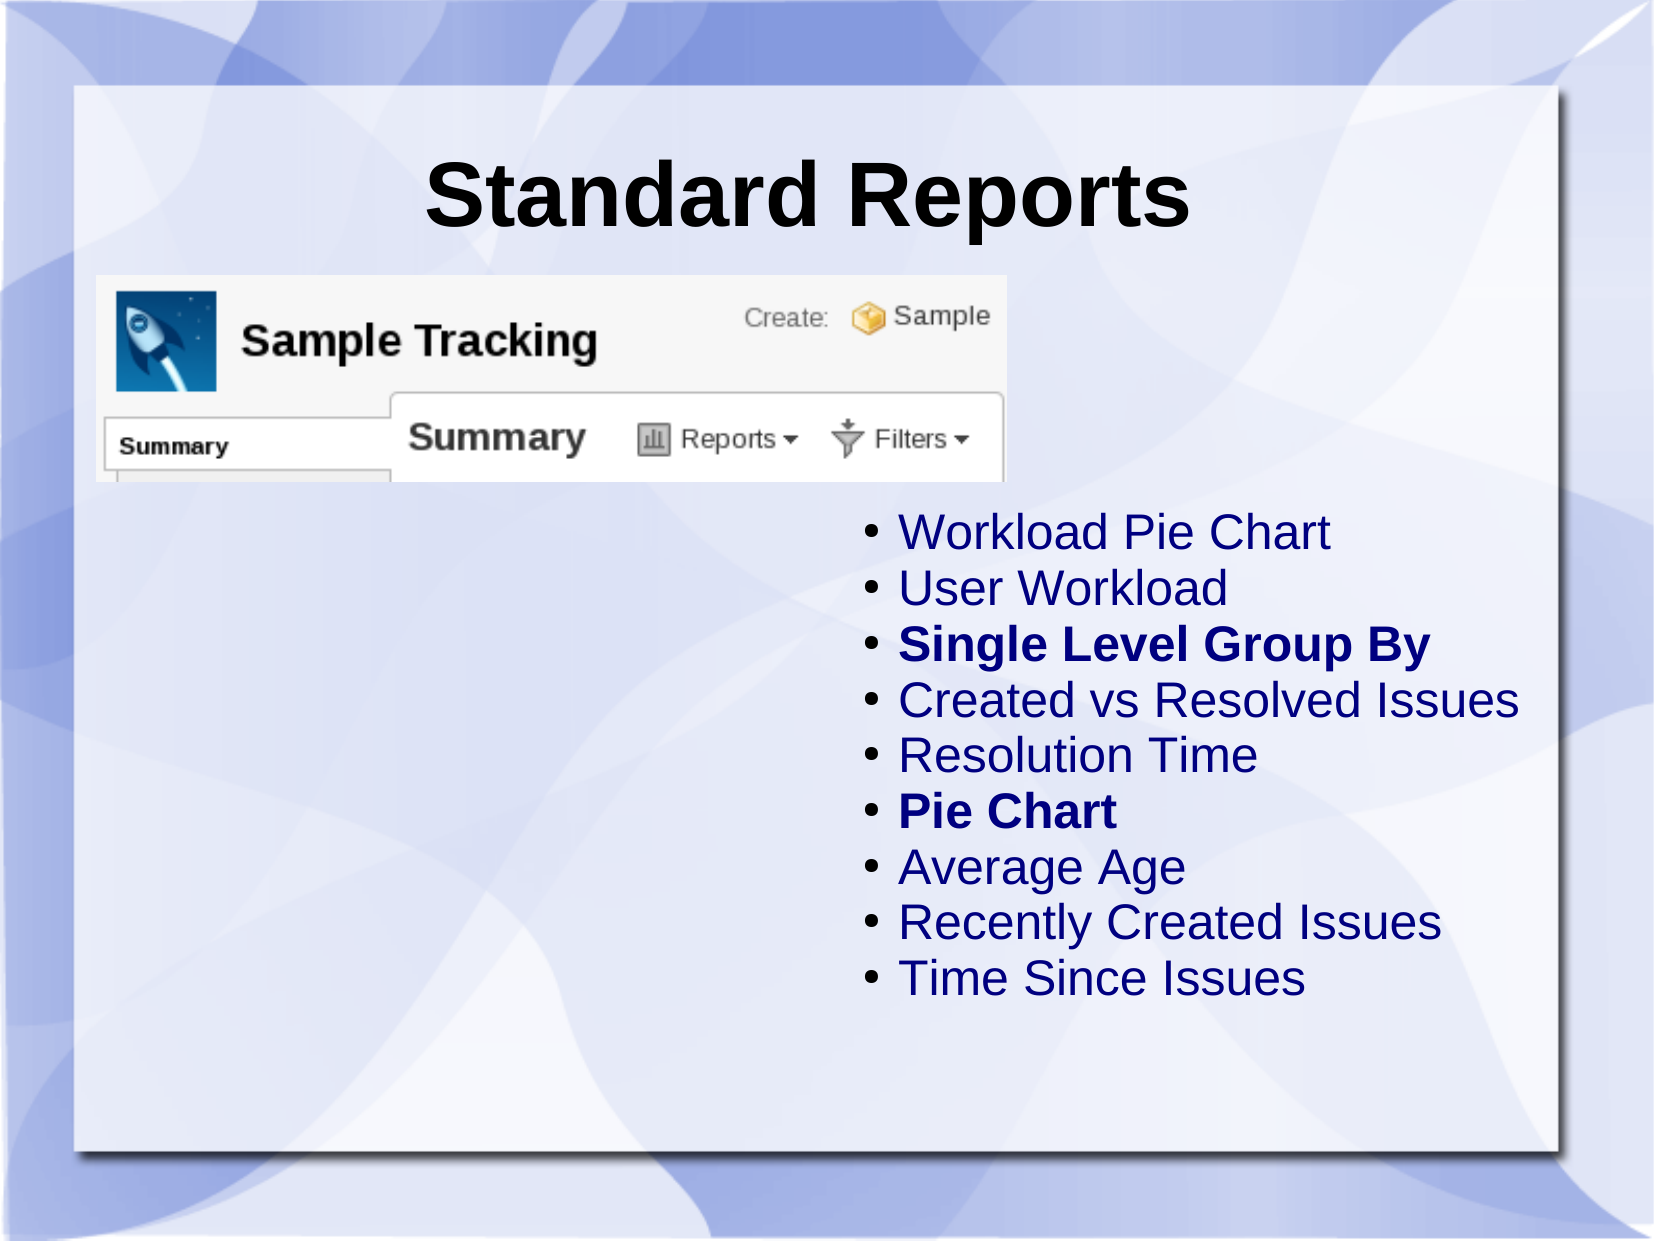

Standard Reports
# Workload Pie Chart
User Workload
Single Level Group By
Created vs Resolved Issues
Resolution Time
Pie Chart
Average Age
Recently Created Issues
Time Since Issues